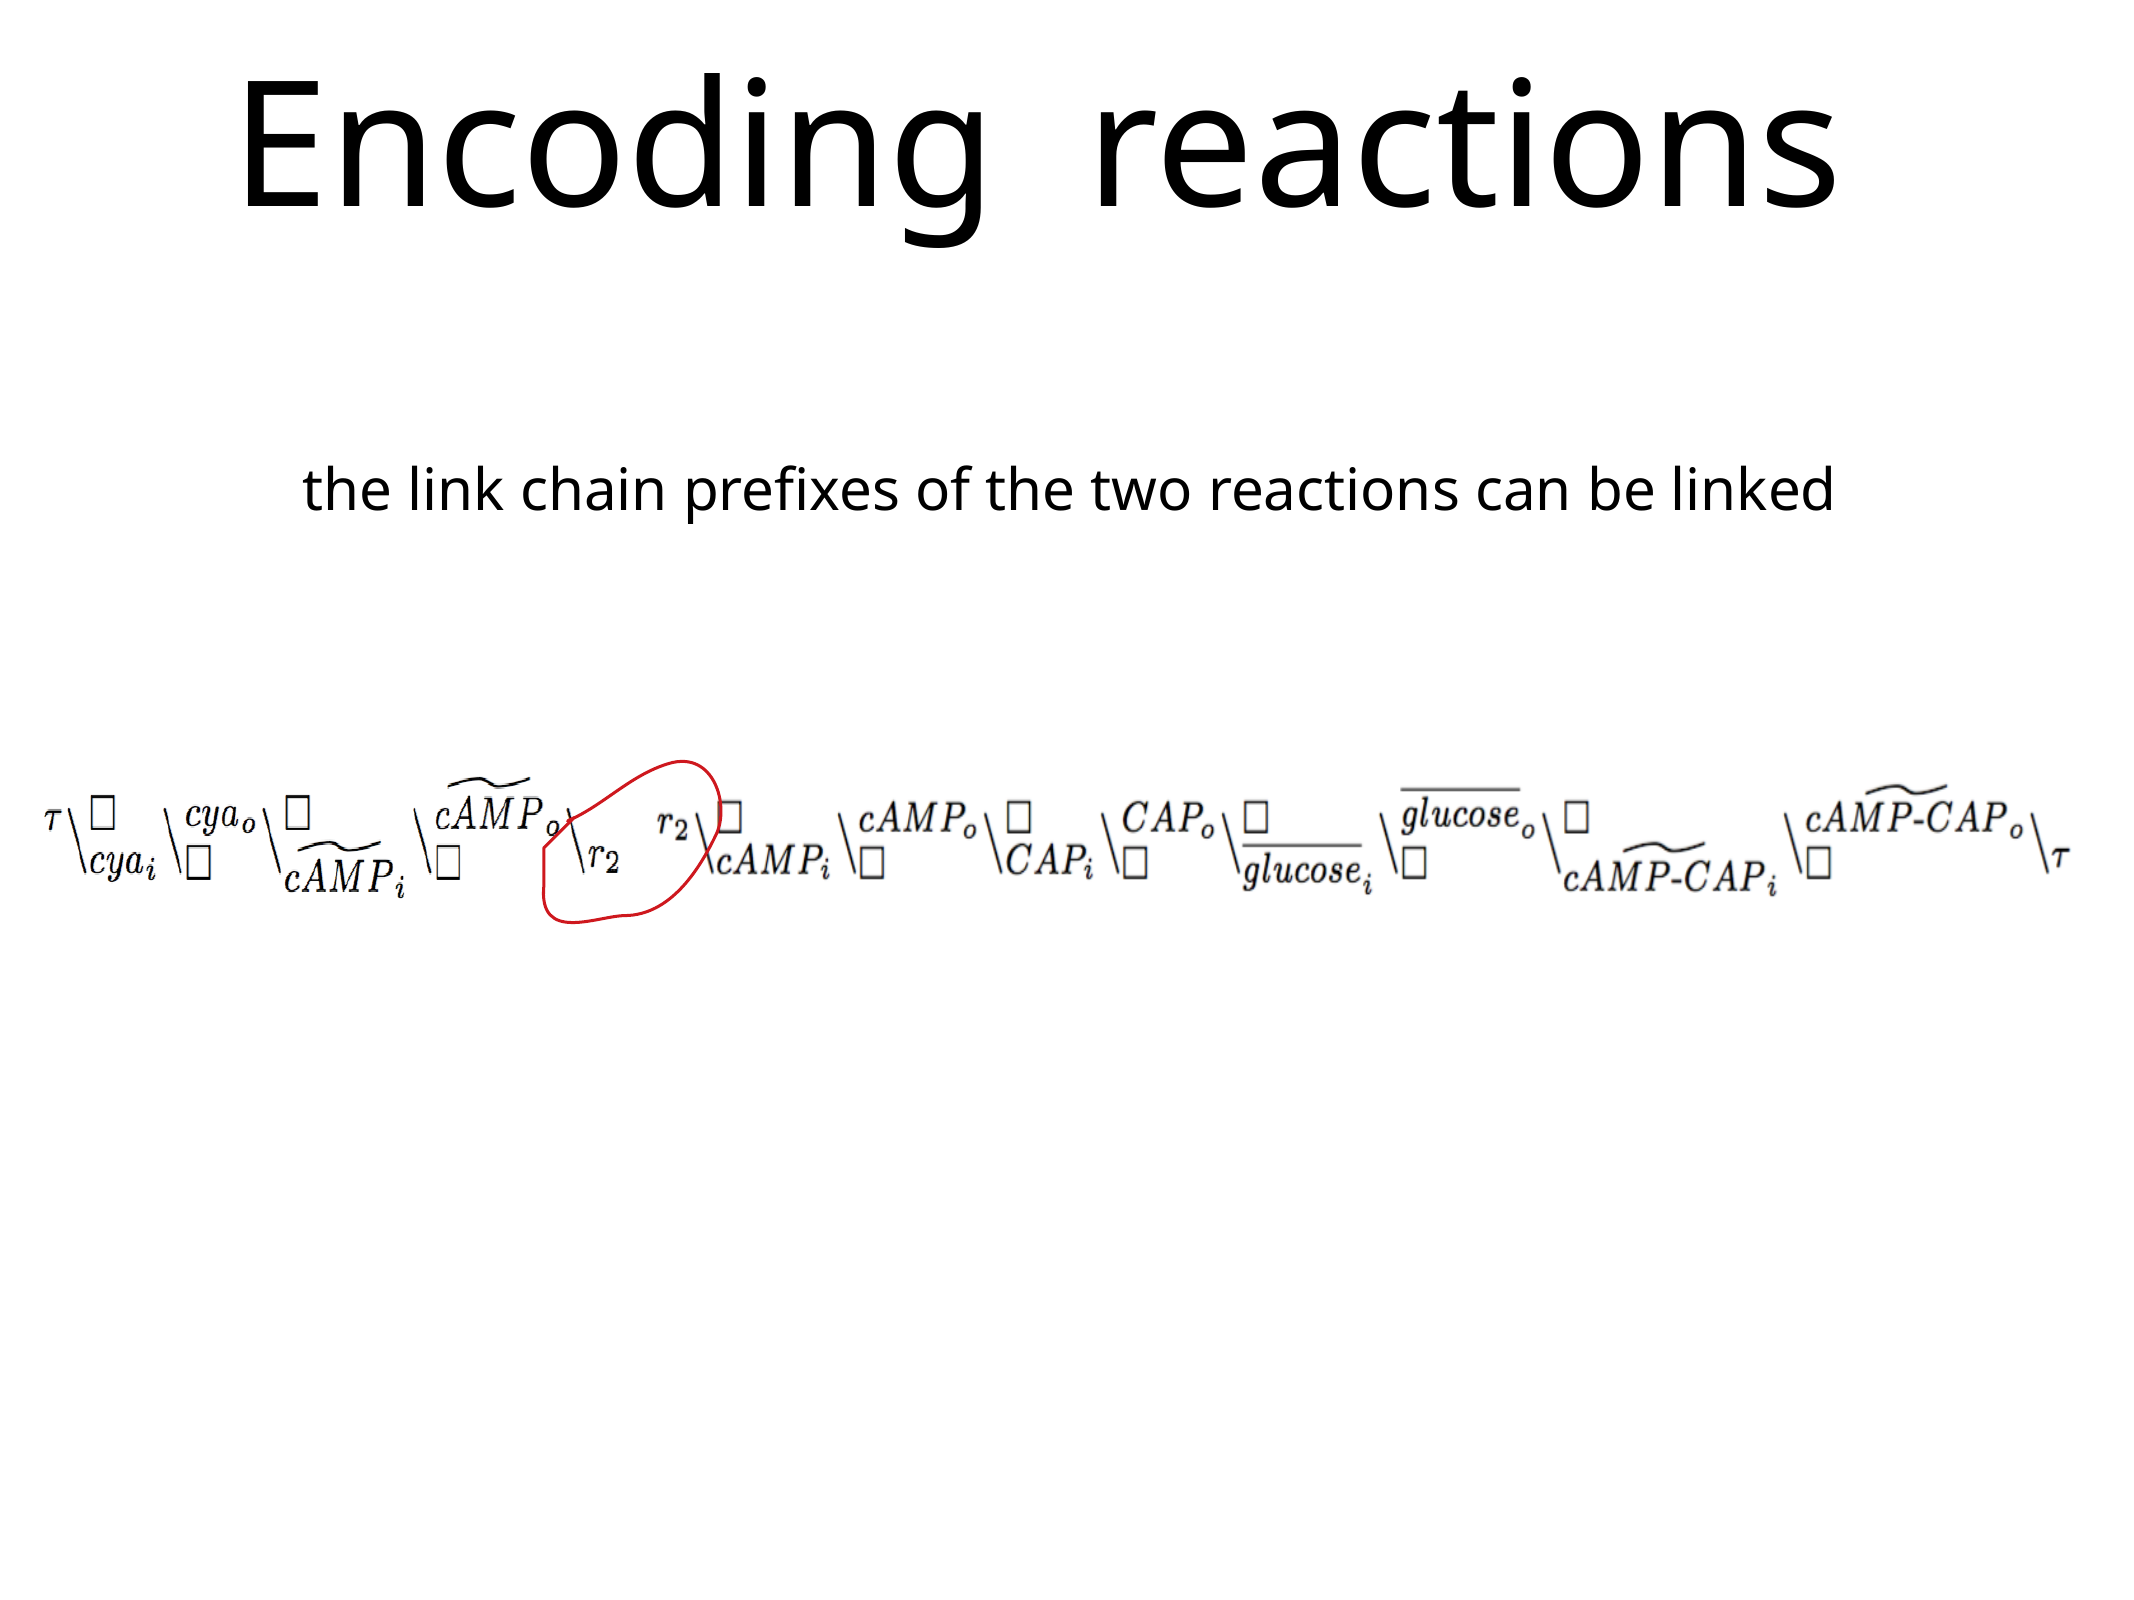

# Encoding reactions
the link chain prefixes of the two reactions can be linked
49